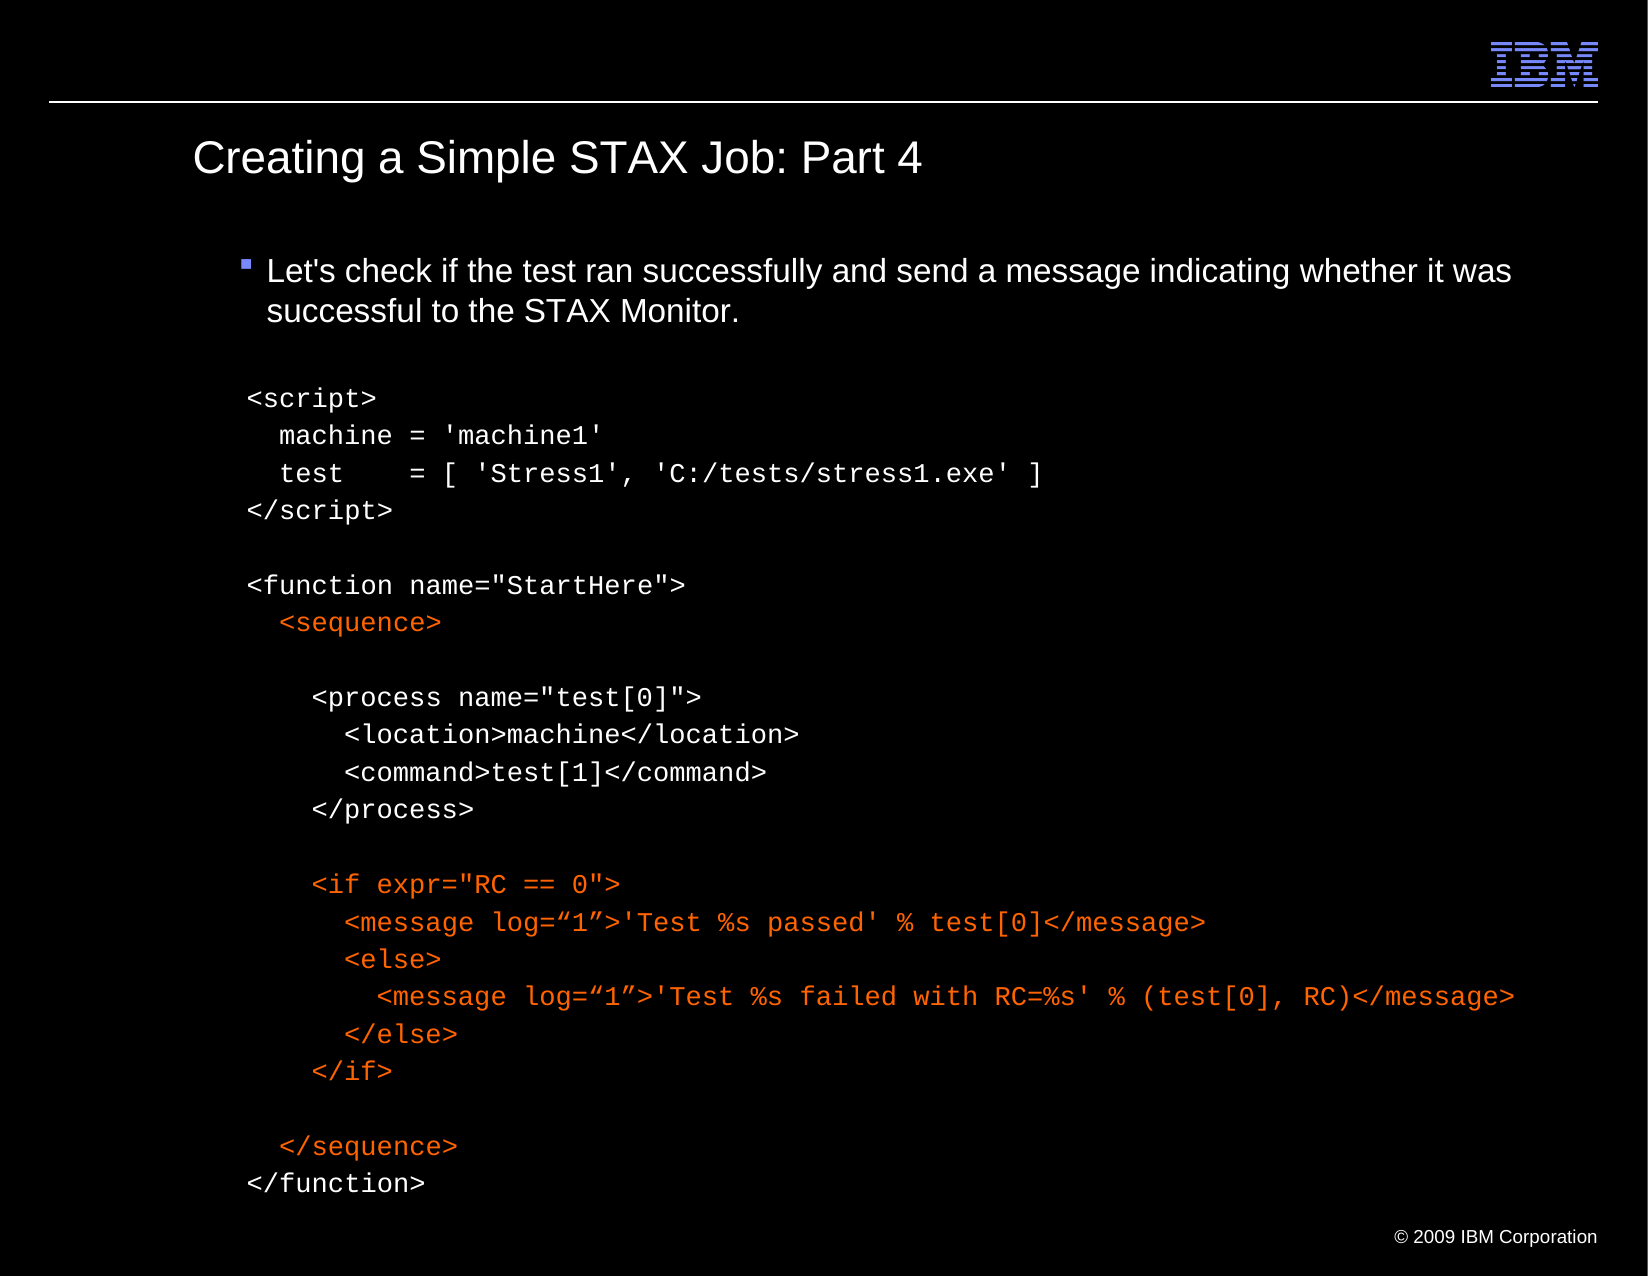

# Creating a Simple STAX Job: Part 4
Let's check if the test ran successfully and send a message indicating whether it was successful to the STAX Monitor.
<script>
 machine = 'machine1'
 test = [ 'Stress1', 'C:/tests/stress1.exe' ]
</script>
<function name="StartHere">
 <sequence>
 <process name="test[0]">
 <location>machine</location>
 <command>test[1]</command>
 </process>
 <if expr="RC == 0">
 <message log=“1”>'Test %s passed' % test[0]</message>
 <else>
 <message log=“1”>'Test %s failed with RC=%s' % (test[0], RC)</message>
 </else>
 </if>
 </sequence>
</function>